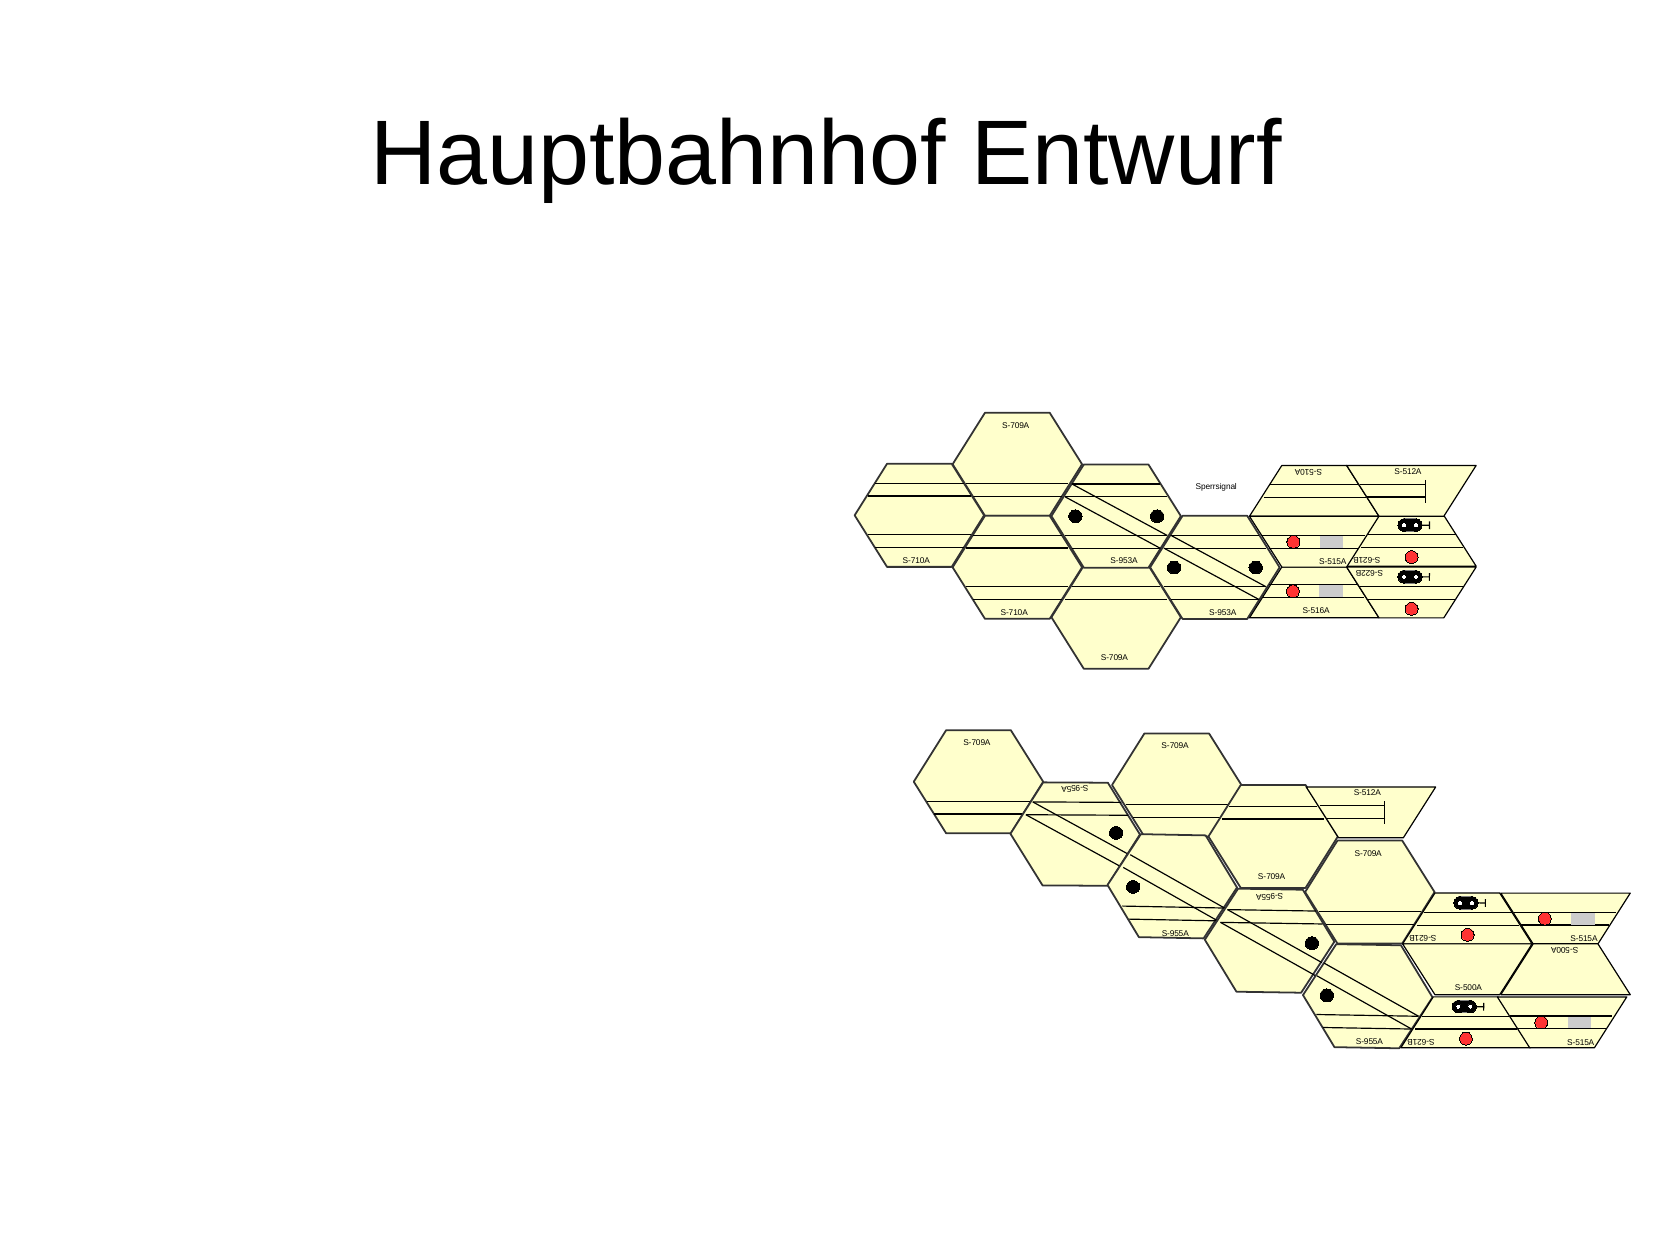

# Hauptbahnhof Entwurf
S-709A
S-512A
S-510A
S-710A
S-953A
Sperrsignal
S-621B
S-710A
S-953A
S-515A
S-622B
S-709A
S-516A
S-709A
S-709A
S-955A
S-512A
S-709A
S-955A
S-709A
S-955A
S-621B
S-515A
S-500A
S-955A
S-500A
S-621B
S-515A